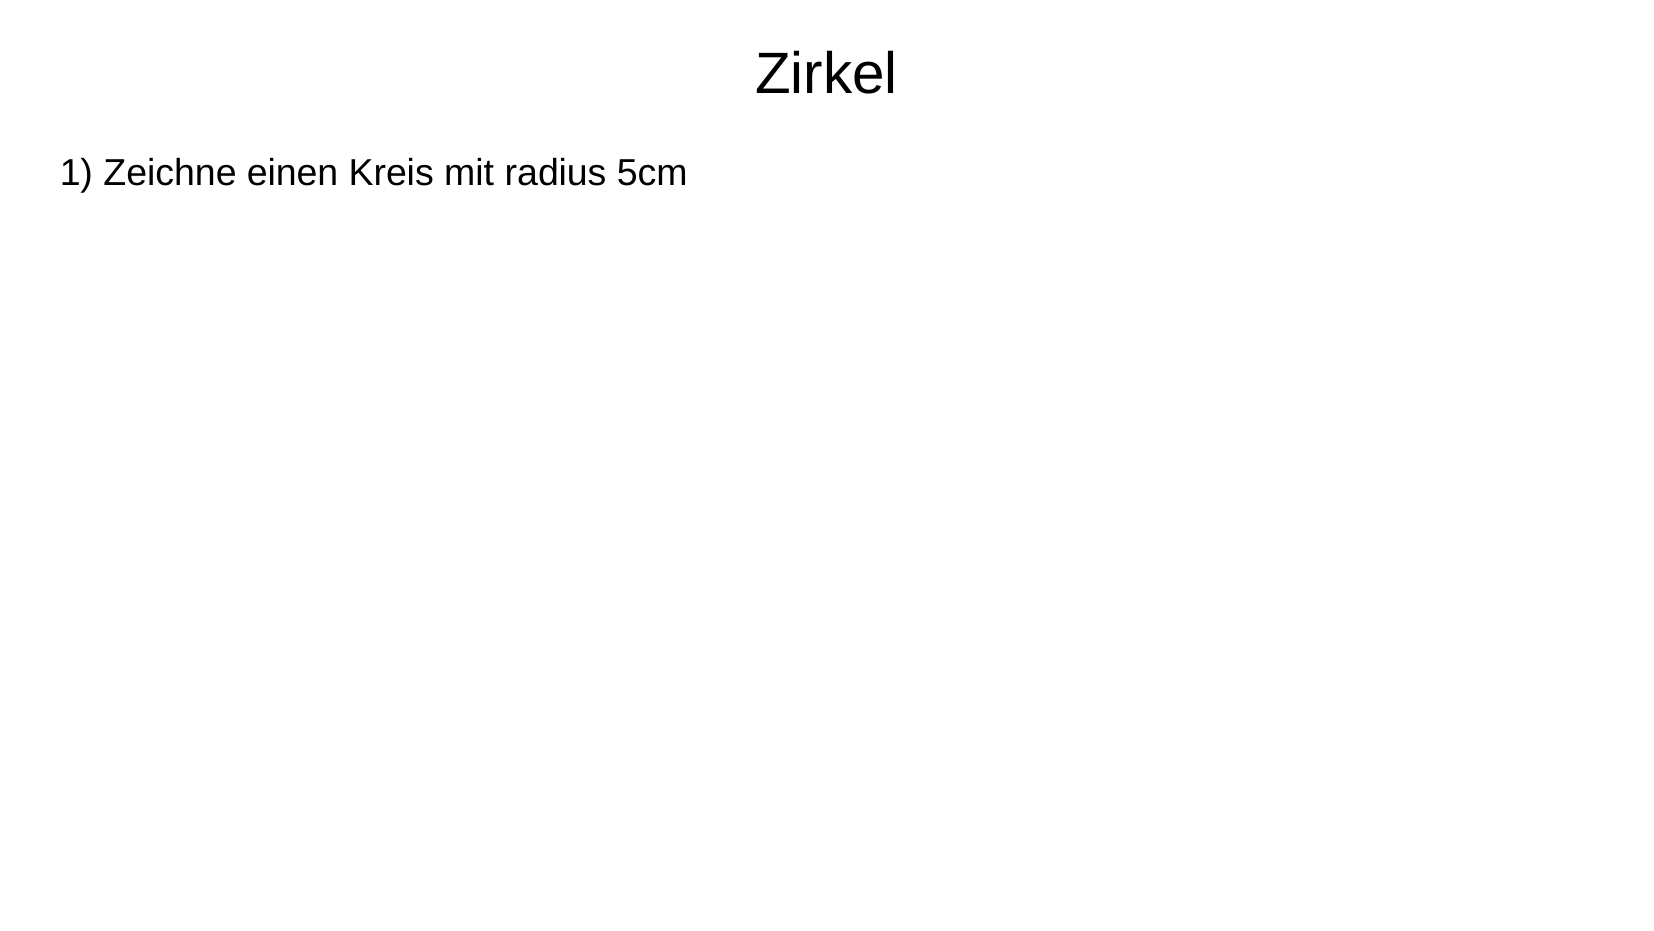

# Zirkel
1) Zeichne einen Kreis mit radius 5cm